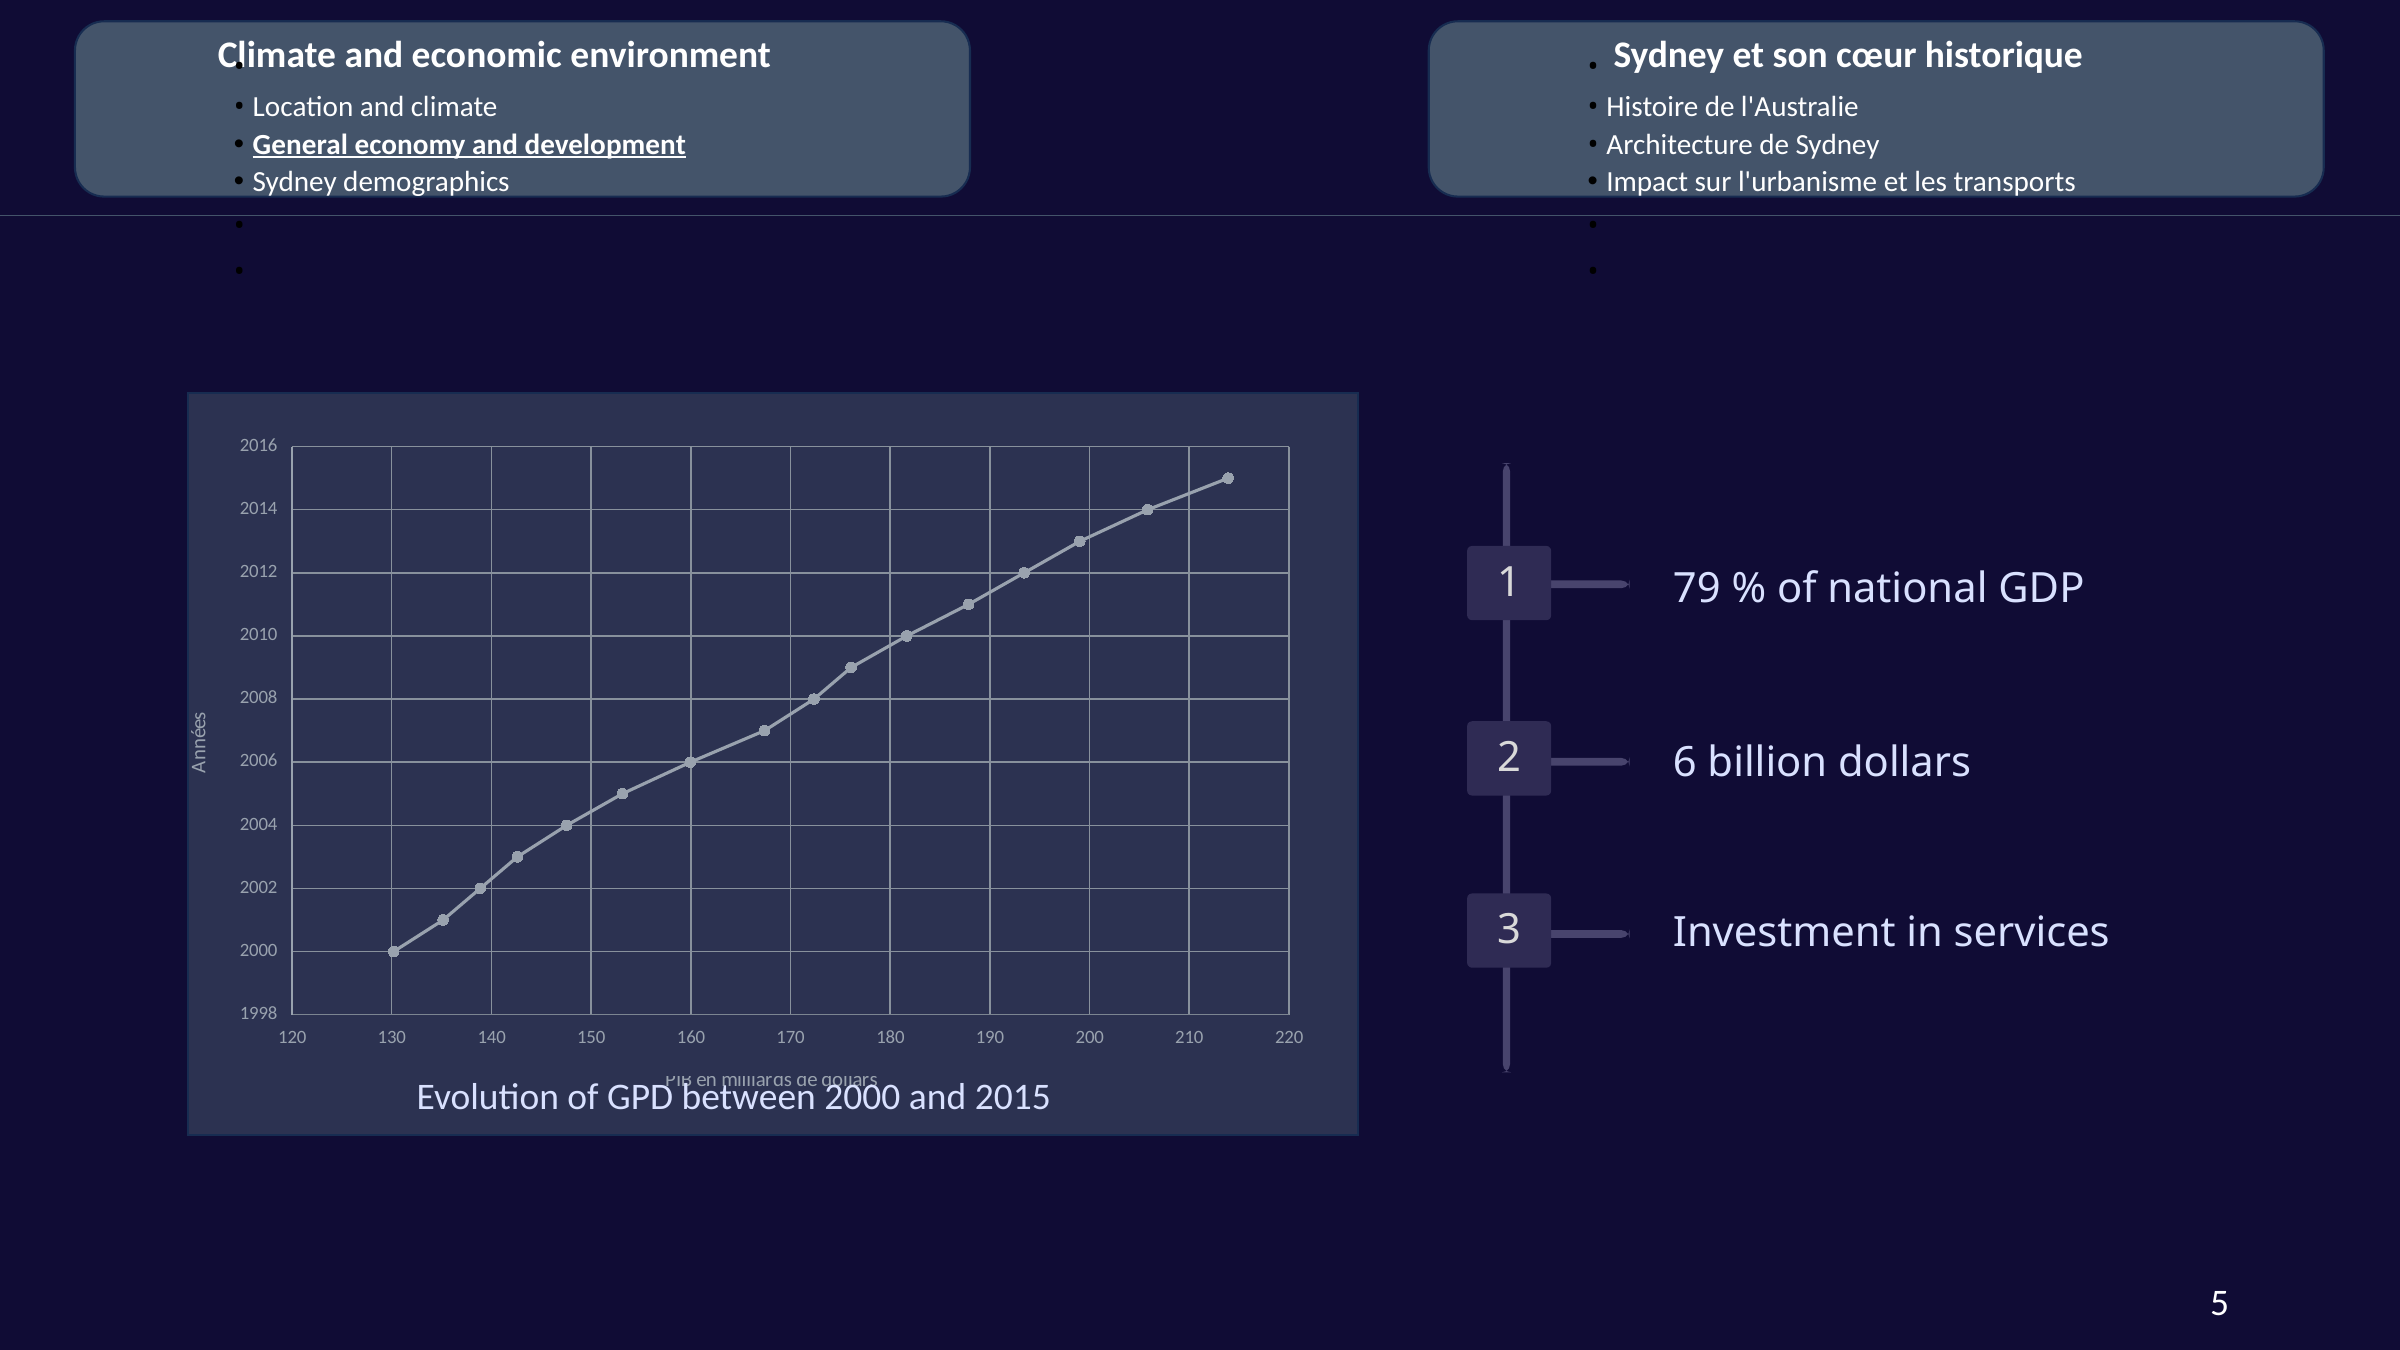

Climate and economic environment
Sydney et son cœur historique
Location and climate
General economy and development
Sydney demographics
Histoire de l'Australie
Architecture de Sydney
Impact sur l'urbanisme et les transports
### Chart
| Category | Année |
|---|---|
1
79 % of national GDP
2
6 billion dollars
3
Investment in services
Evolution of GPD between 2000 and 2015
5